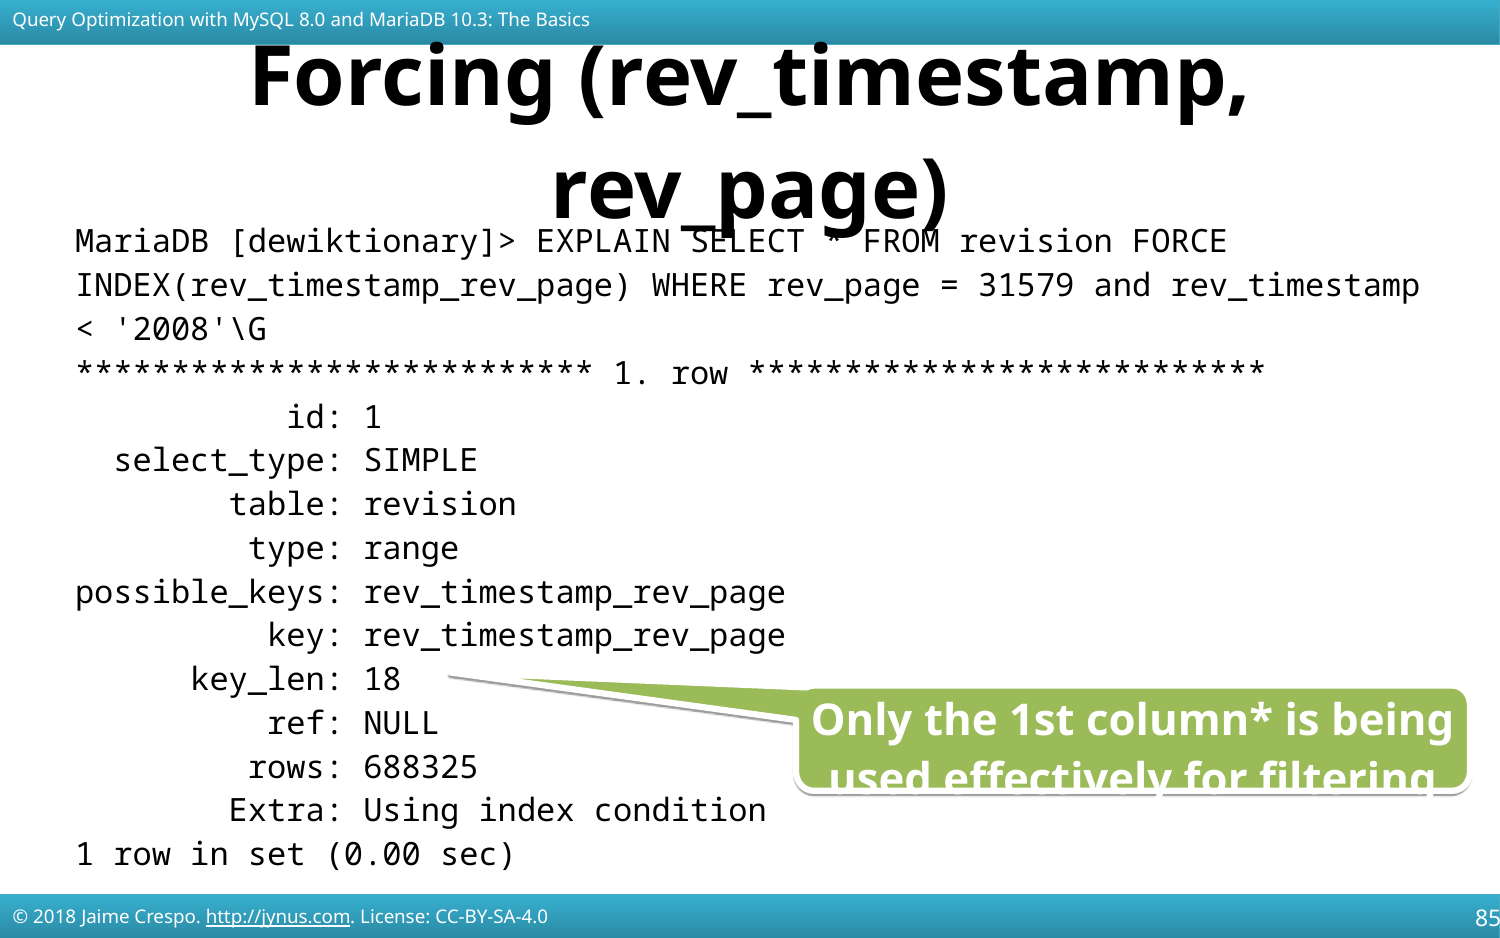

# Forcing (rev_timestamp, rev_page)
MariaDB [dewiktionary]> EXPLAIN SELECT * FROM revision FORCE INDEX(rev_timestamp_rev_page) WHERE rev_page = 31579 and rev_timestamp < '2008'\G
*************************** 1. row ***************************
 id: 1
 select_type: SIMPLE
 table: revision
 type: range
possible_keys: rev_timestamp_rev_page
 key: rev_timestamp_rev_page
 key_len: 18
 ref: NULL
 rows: 688325
 Extra: Using index condition
1 row in set (0.00 sec)
Only the 1st column* is being used effectively for filtering